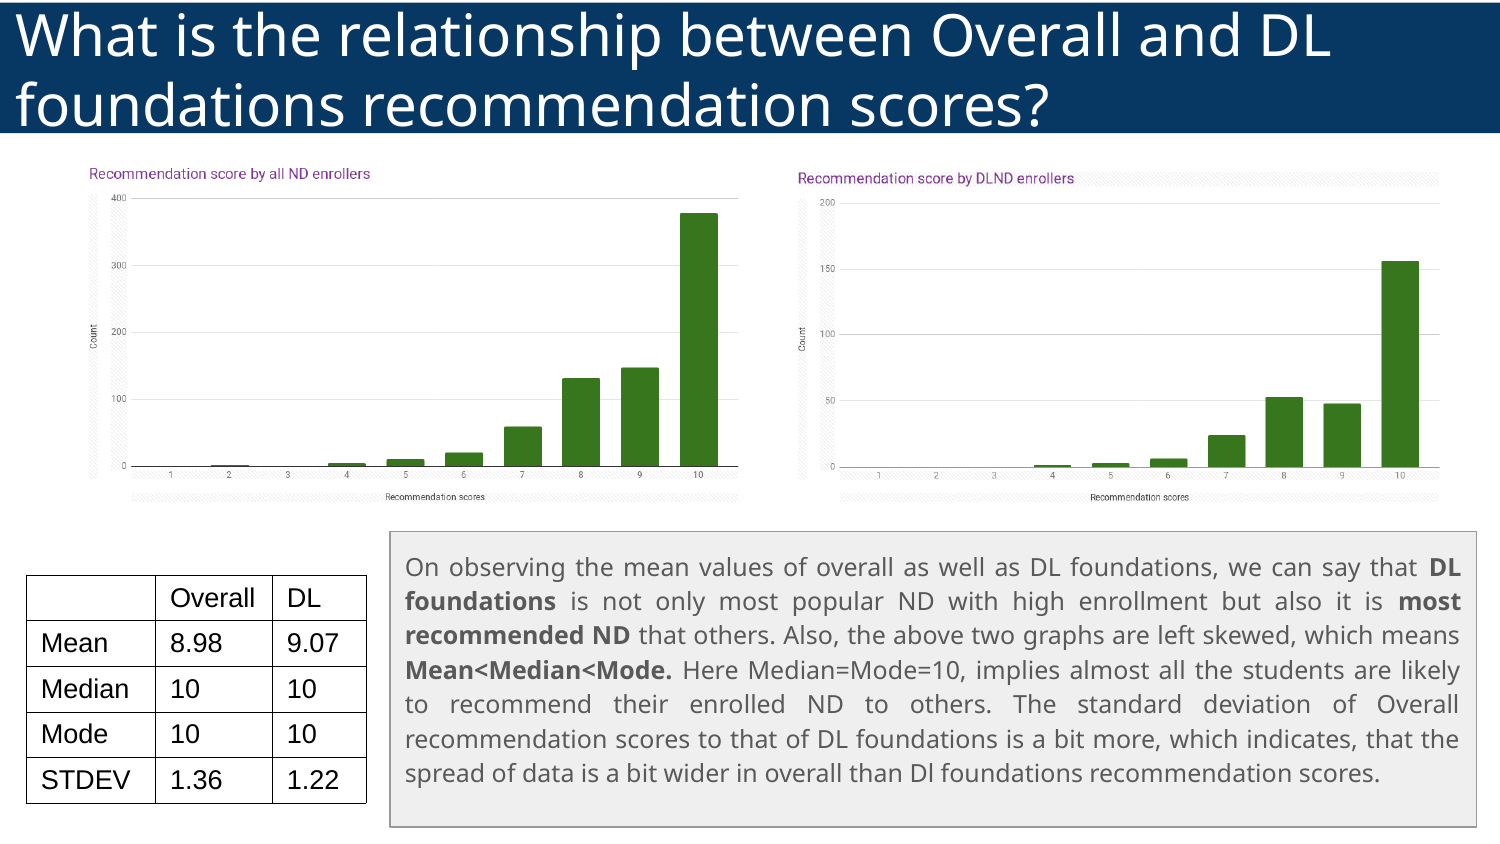

What is the relationship between Overall and DL foundations recommendation scores?
# On observing the mean values of overall as well as DL foundations, we can say that DL foundations is not only most popular ND with high enrollment but also it is most recommended ND that others. Also, the above two graphs are left skewed, which means Mean<Median<Mode. Here Median=Mode=10, implies almost all the students are likely to recommend their enrolled ND to others. The standard deviation of Overall recommendation scores to that of DL foundations is a bit more, which indicates, that the spread of data is a bit wider in overall than Dl foundations recommendation scores.
| | Overall | DL |
| --- | --- | --- |
| Mean | 8.98 | 9.07 |
| Median | 10 | 10 |
| Mode | 10 | 10 |
| STDEV | 1.36 | 1.22 |